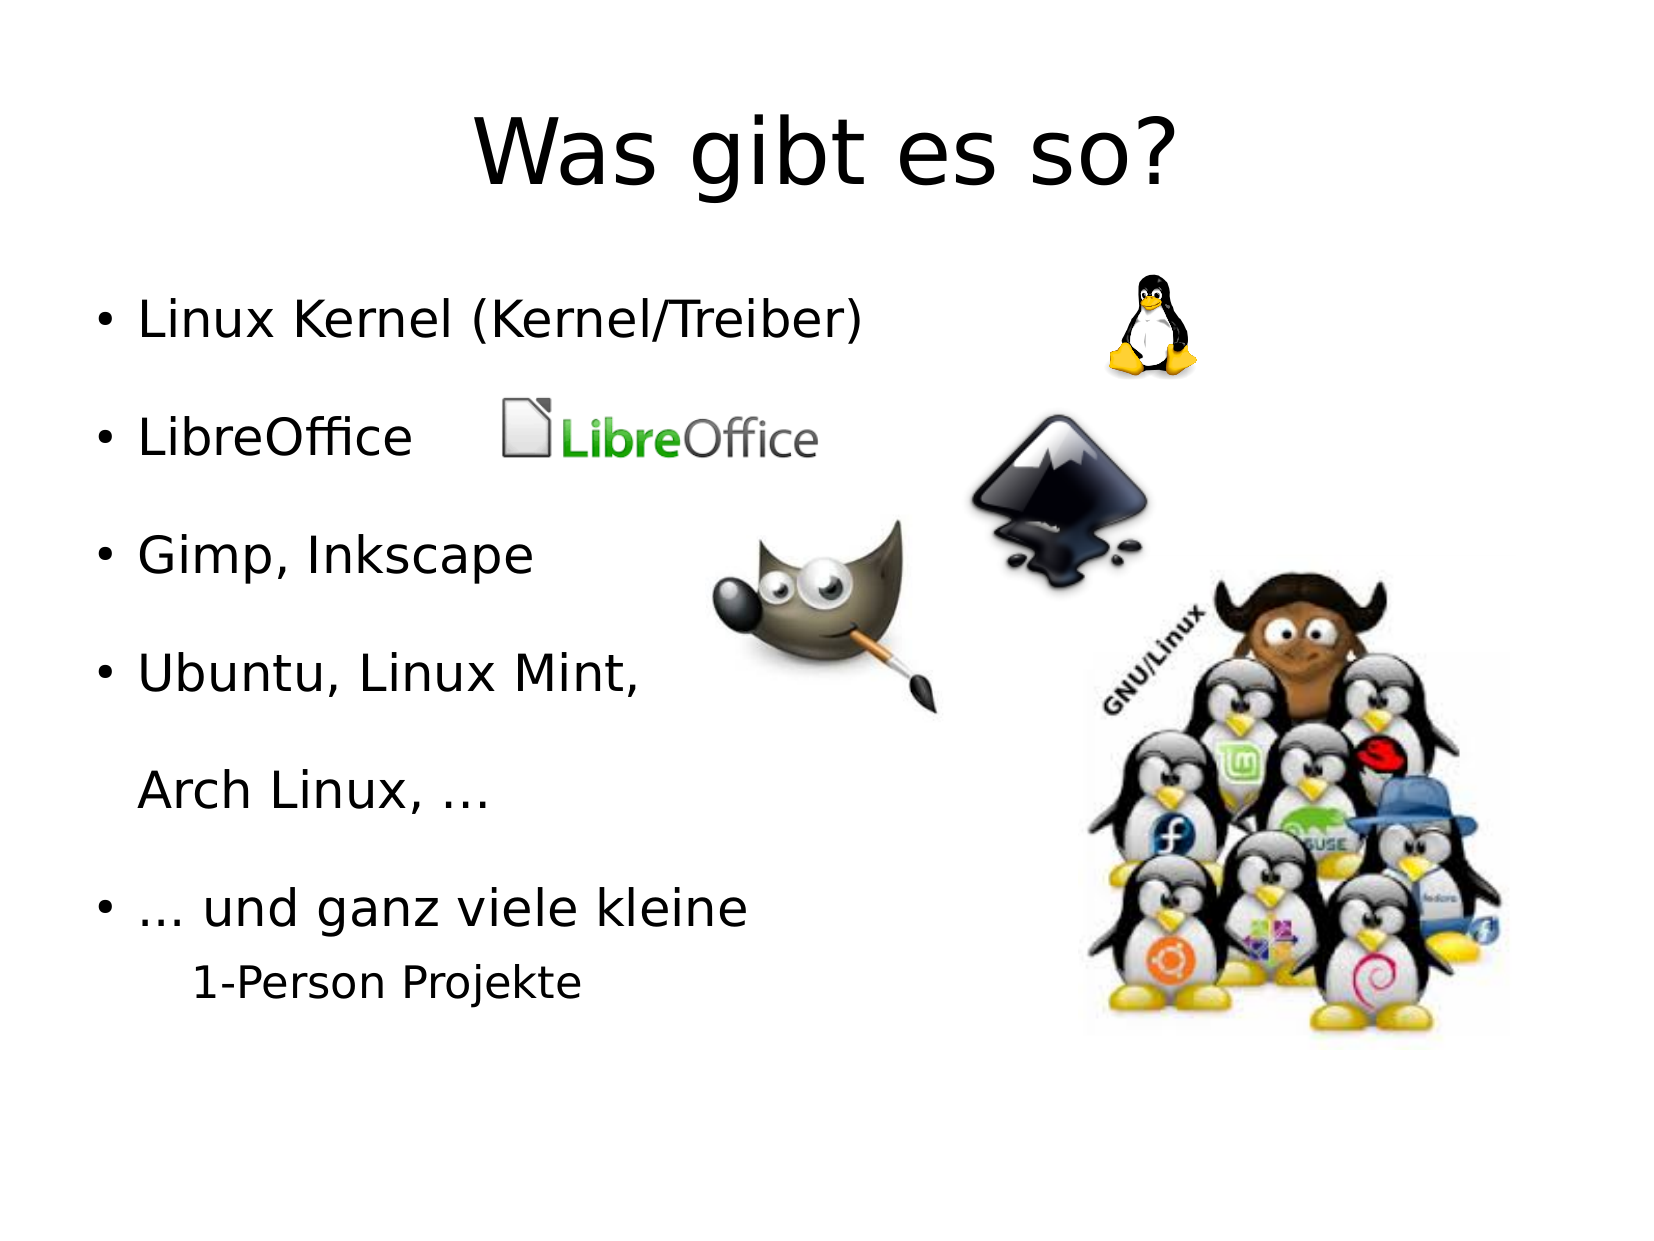

# Was gibt es so?
Linux Kernel (Kernel/Treiber)
LibreOffice
Gimp, Inkscape
Ubuntu, Linux Mint,
Arch Linux, …
... und ganz viele kleine
1-Person Projekte